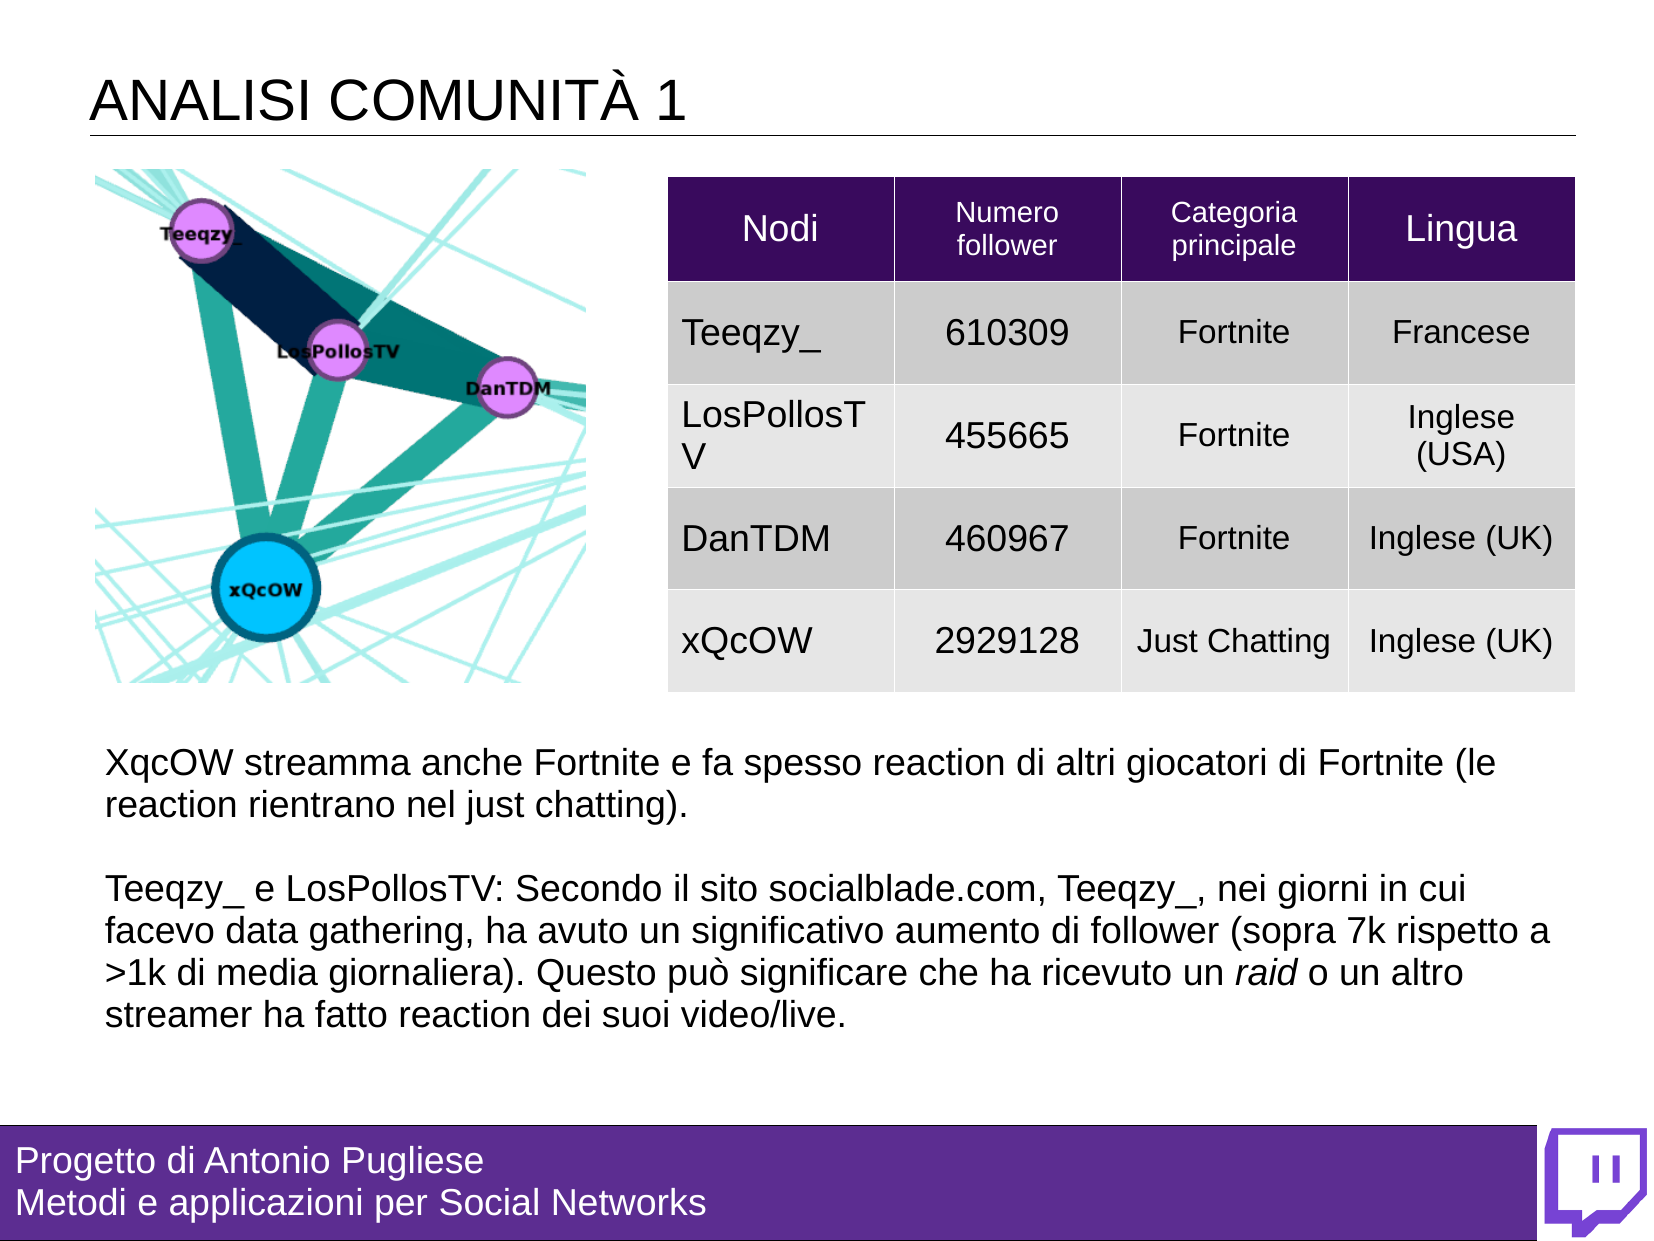

ANALISI COMUNITÀ 1
| Nodi | Numero follower | Categoria principale | Lingua |
| --- | --- | --- | --- |
| Teeqzy\_ | 610309 | Fortnite | Francese |
| LosPollosTV | 455665 | Fortnite | Inglese (USA) |
| DanTDM | 460967 | Fortnite | Inglese (UK) |
| xQcOW | 2929128 | Just Chatting | Inglese (UK) |
XqcOW streamma anche Fortnite e fa spesso reaction di altri giocatori di Fortnite (le reaction rientrano nel just chatting).
Teeqzy_ e LosPollosTV: Secondo il sito socialblade.com, Teeqzy_, nei giorni in cui facevo data gathering, ha avuto un significativo aumento di follower (sopra 7k rispetto a >1k di media giornaliera). Questo può significare che ha ricevuto un raid o un altro streamer ha fatto reaction dei suoi video/live.
Progetto di Antonio Pugliese
Metodi e applicazioni per Social Networks